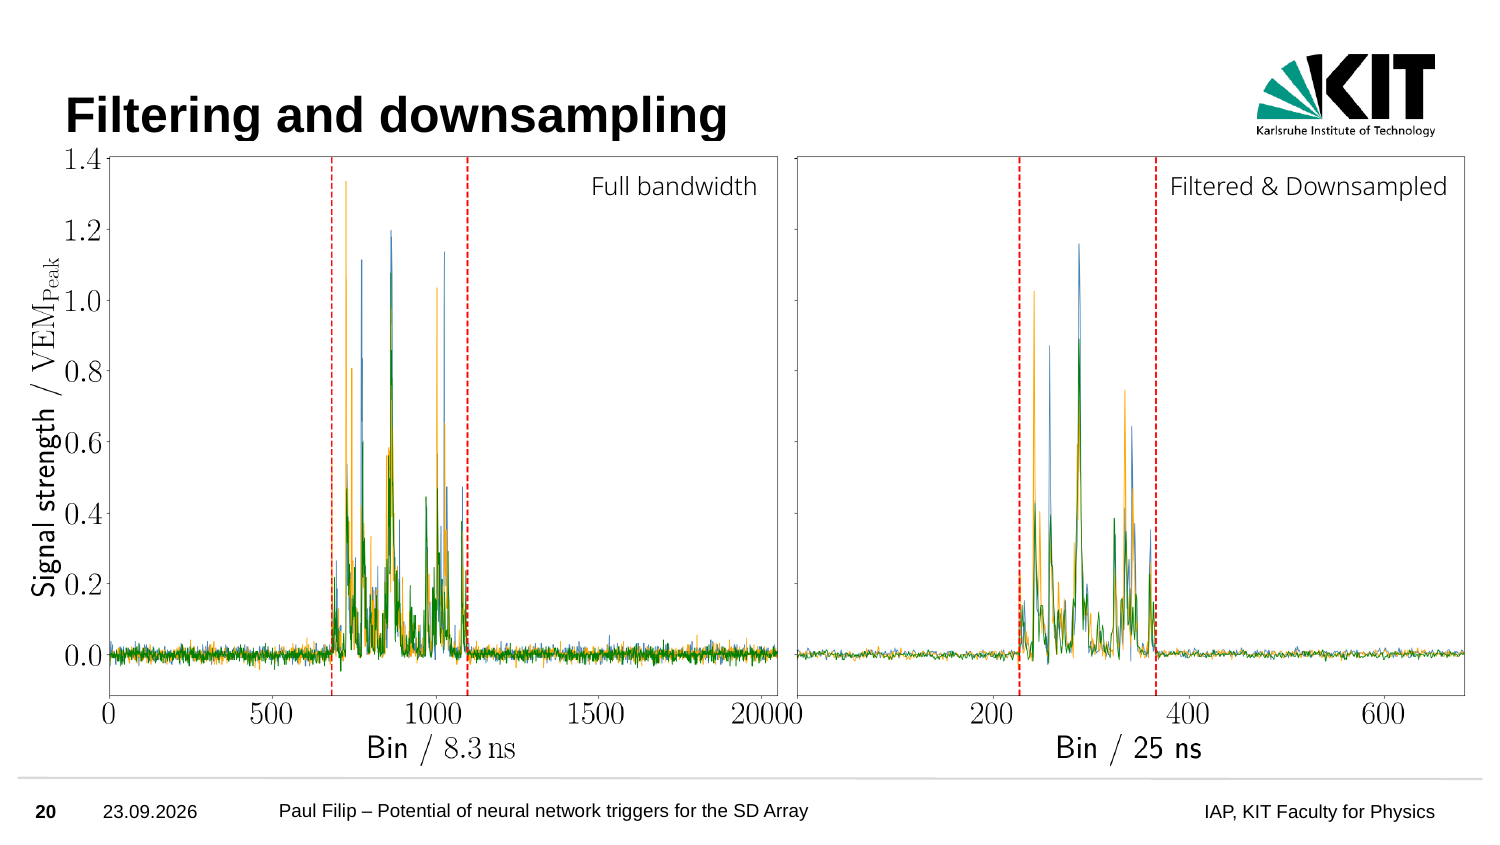

# Filtering and downsampling
Full bandwidth
Filtered & Downsampled
20